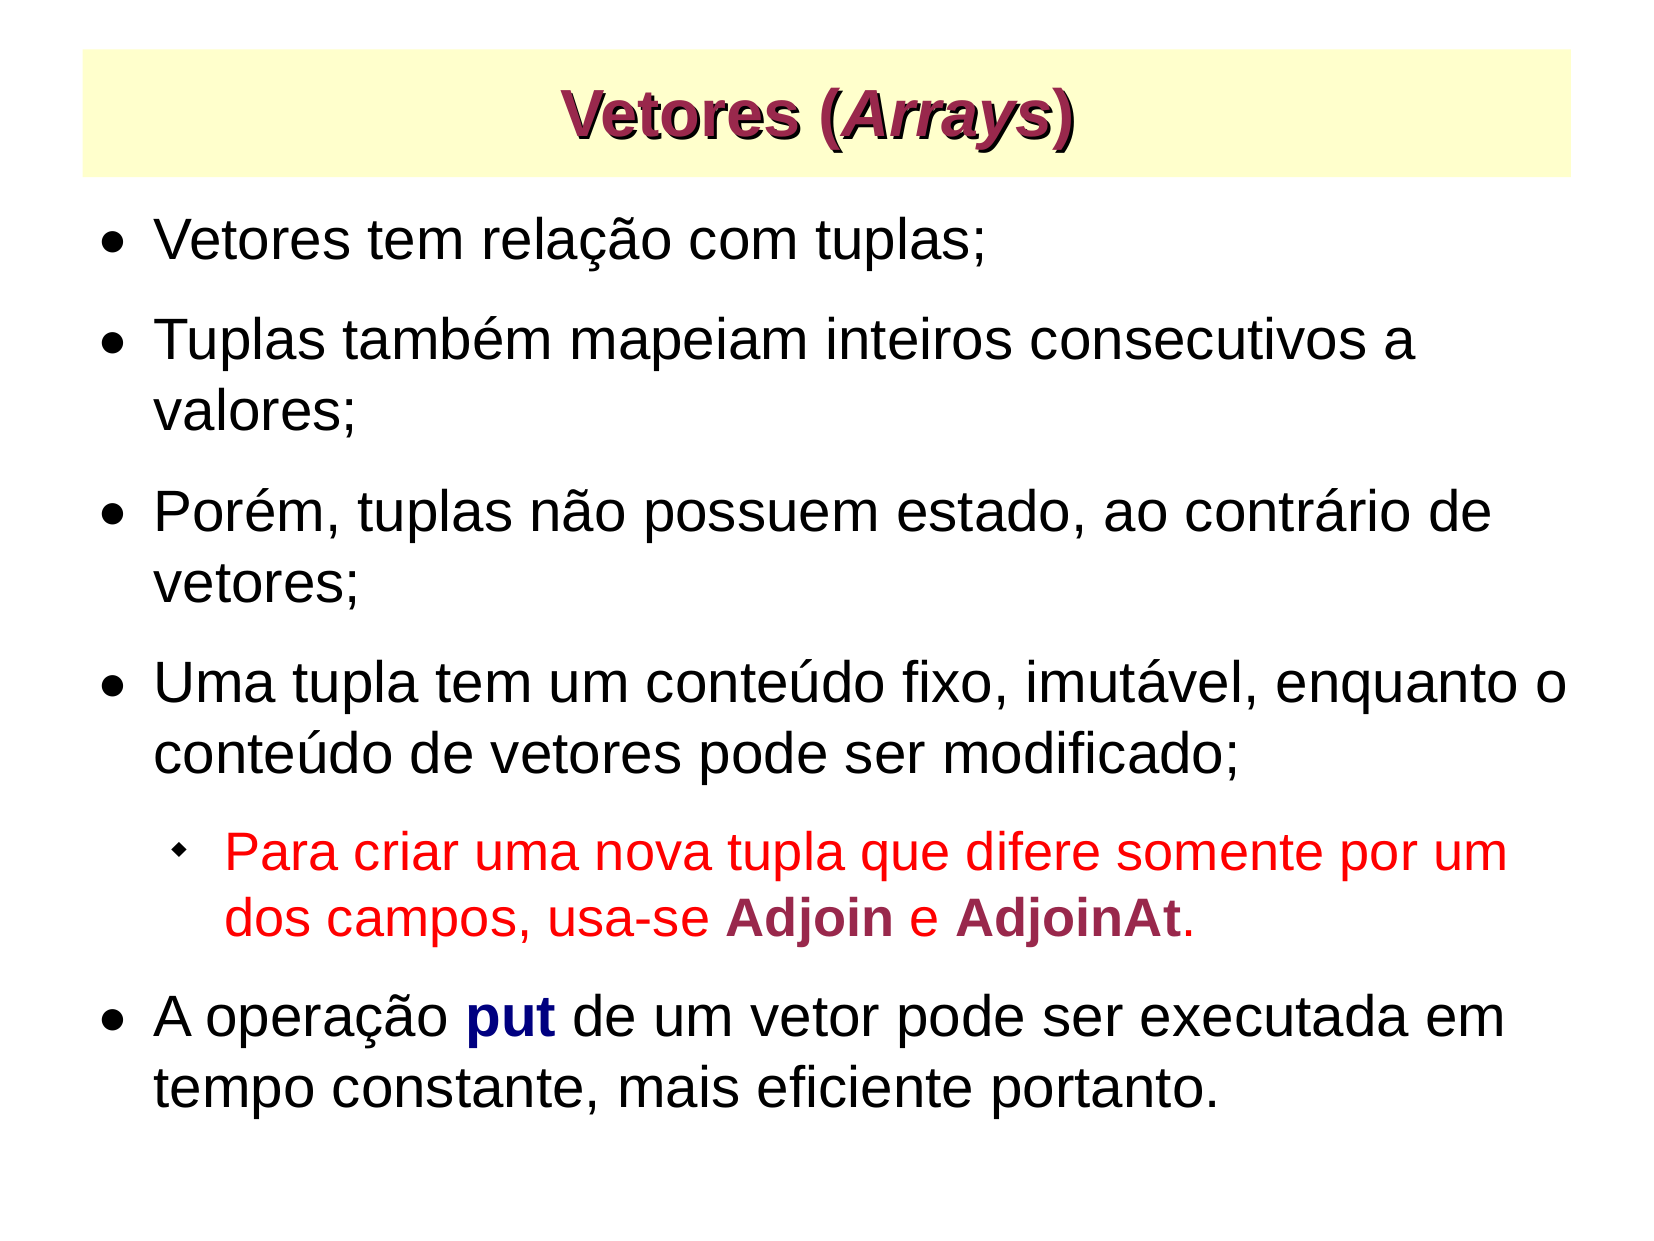

# Vetores (Arrays)
Vetores tem relação com tuplas;
Tuplas também mapeiam inteiros consecutivos a valores;
Porém, tuplas não possuem estado, ao contrário de vetores;
Uma tupla tem um conteúdo fixo, imutável, enquanto o conteúdo de vetores pode ser modificado;
Para criar uma nova tupla que difere somente por um dos campos, usa-se Adjoin e AdjoinAt.
A operação put de um vetor pode ser executada em tempo constante, mais eficiente portanto.